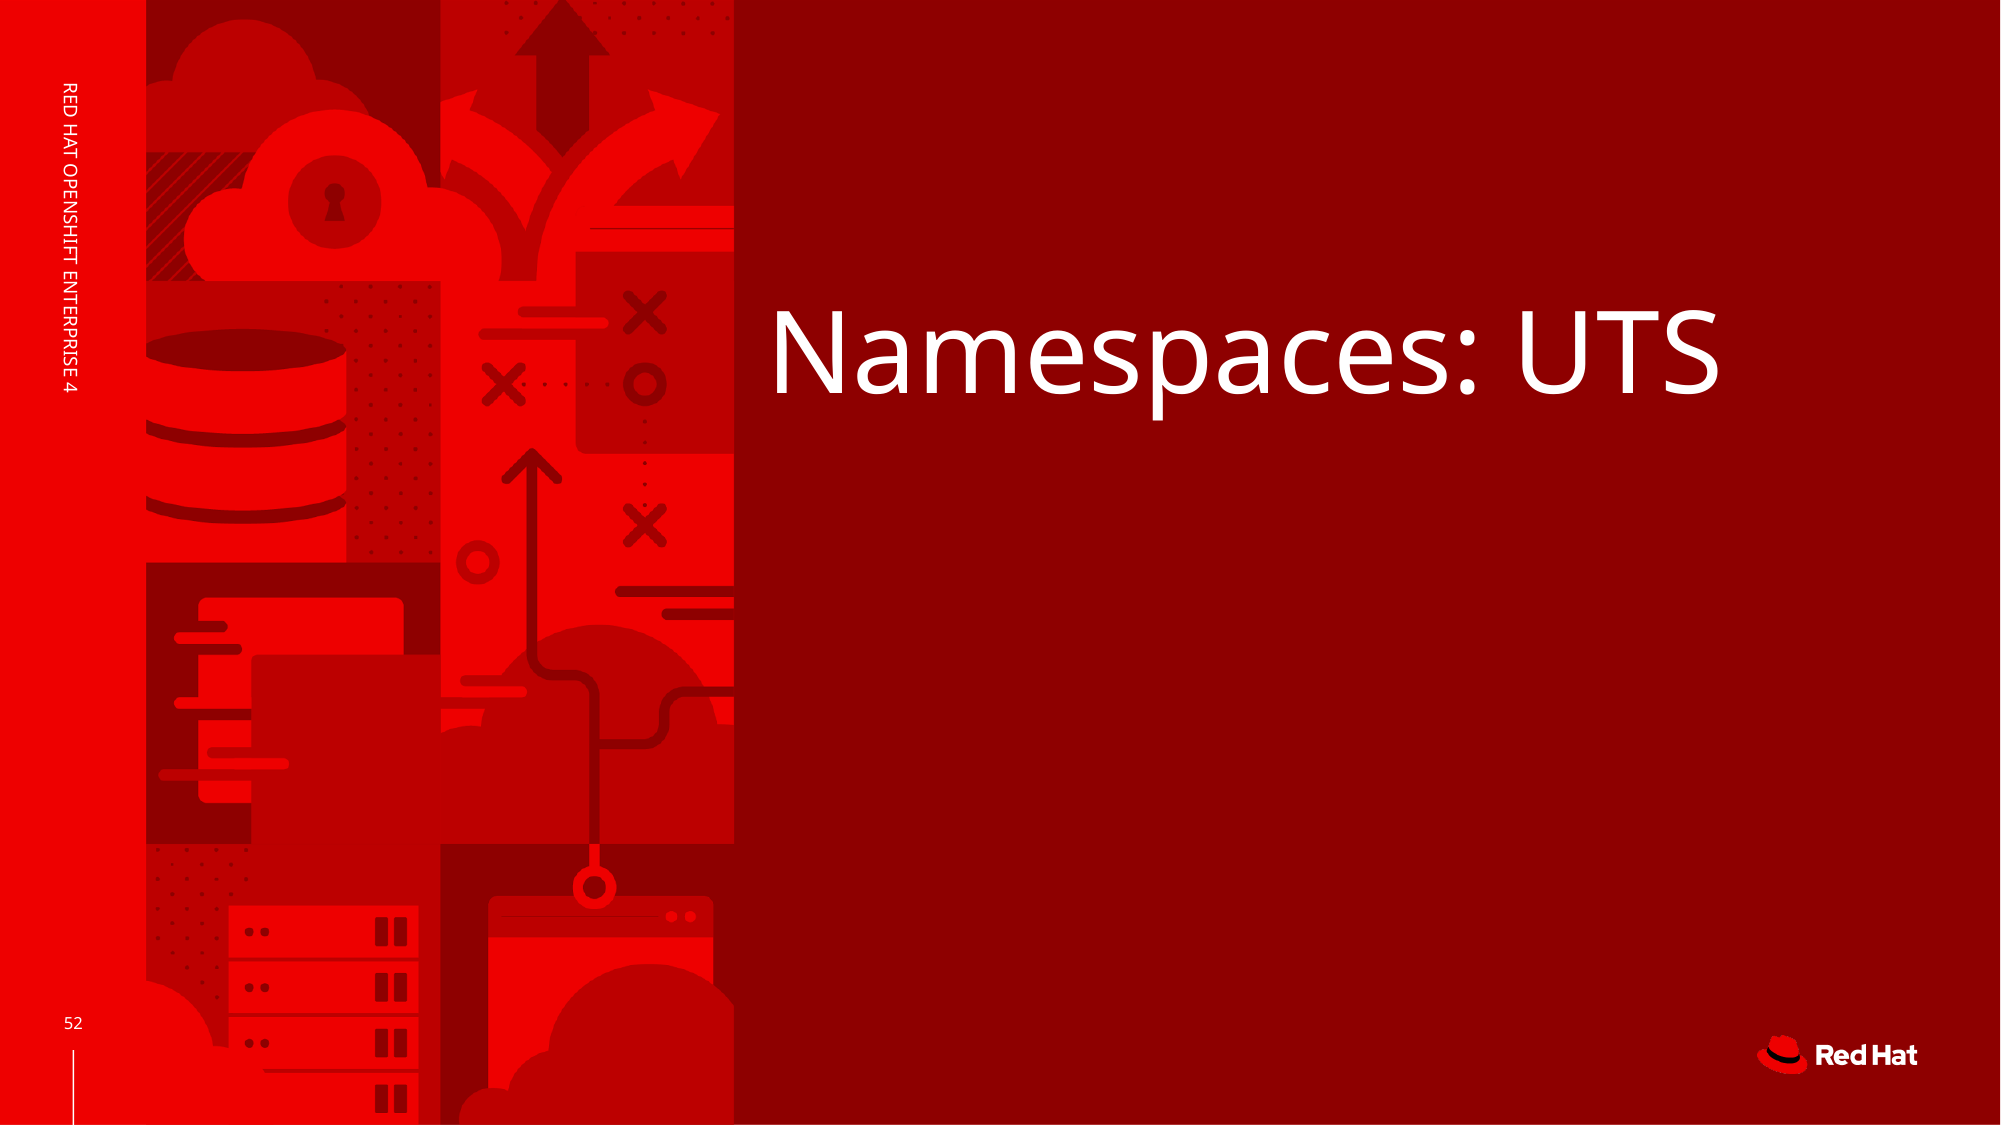

Namespaces: UTS
# RED HAT OPENSHIFT ENTERPRISE 4